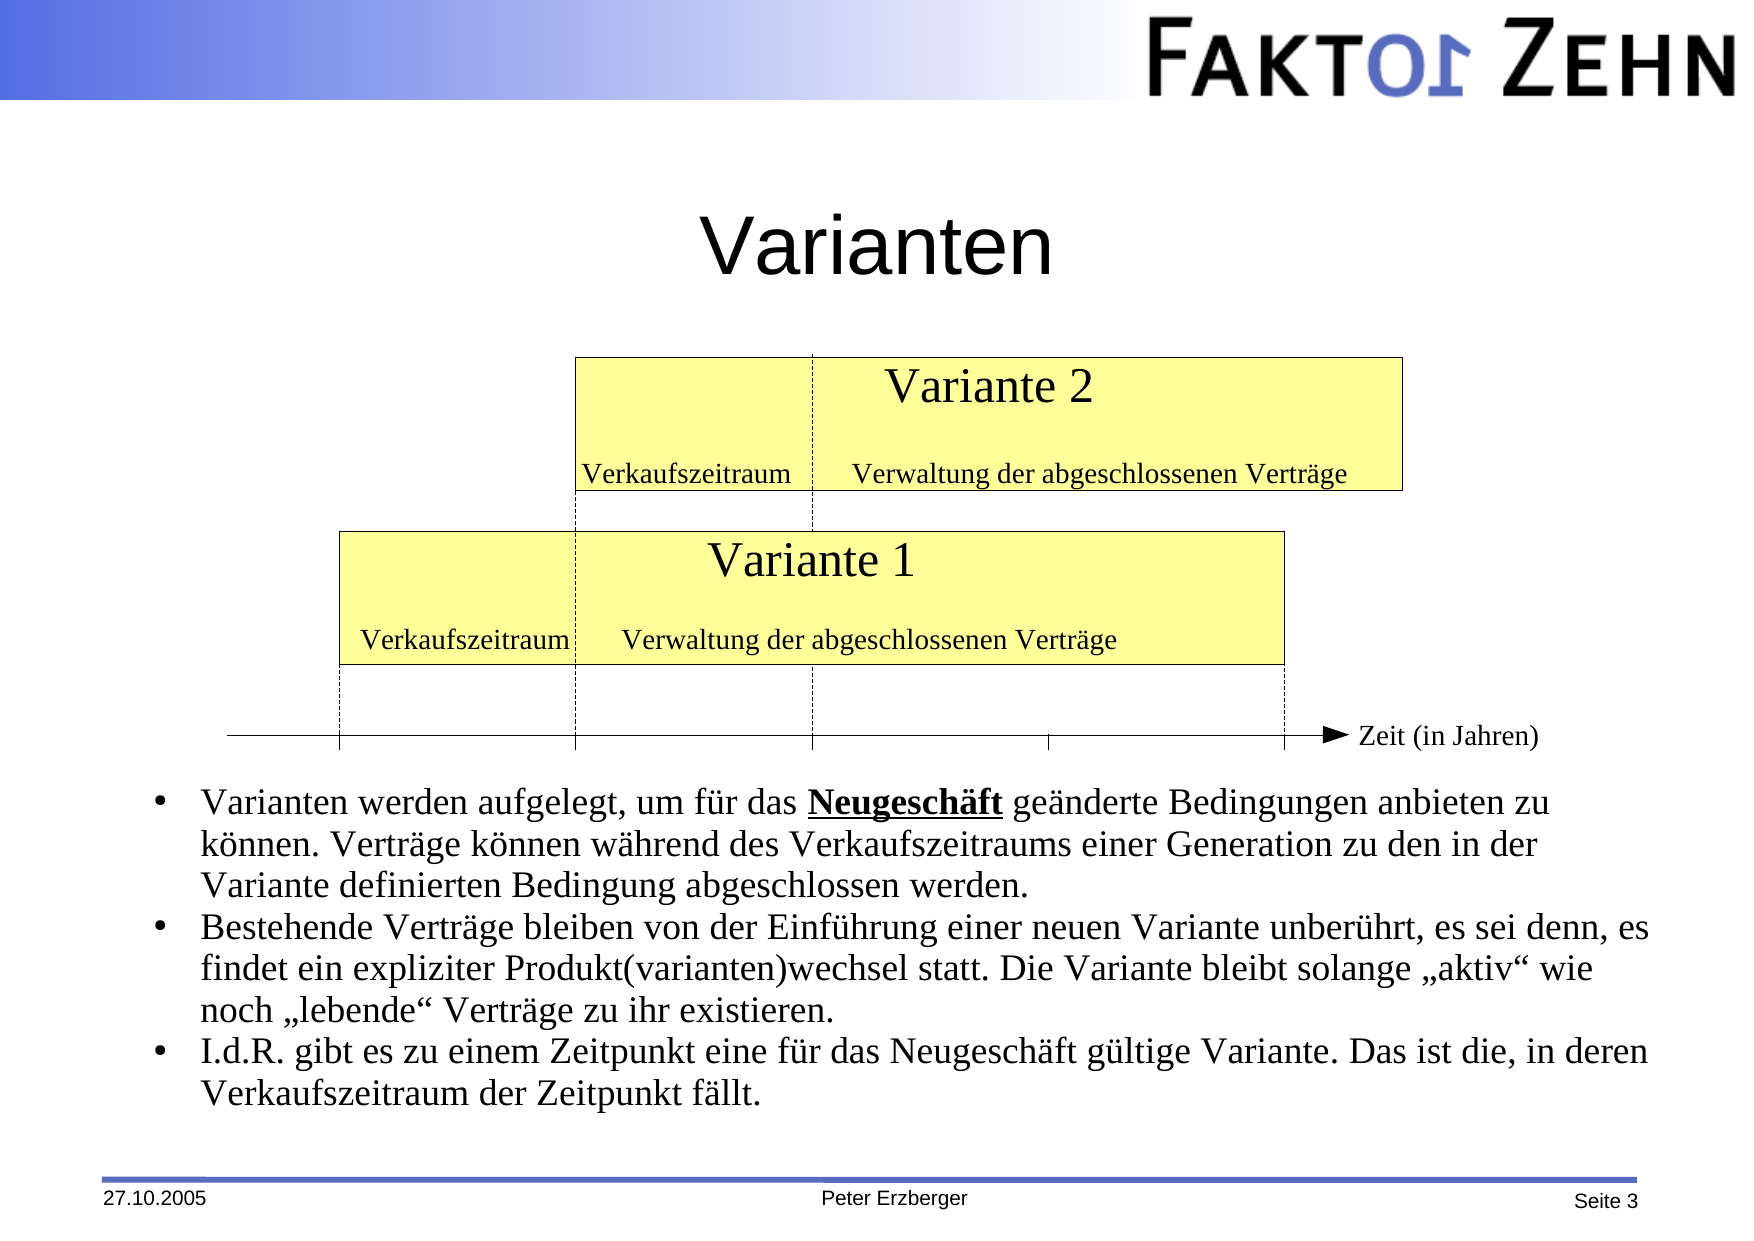

# Varianten
Variante 2
Verkaufszeitraum
Verwaltung der abgeschlossenen Verträge
Variante 1
Verwaltung der abgeschlossenen Verträge
Verkaufszeitraum
Zeit (in Jahren)
Varianten werden aufgelegt, um für das Neugeschäft geänderte Bedingungen anbieten zu können. Verträge können während des Verkaufszeitraums einer Generation zu den in der Variante definierten Bedingung abgeschlossen werden.
Bestehende Verträge bleiben von der Einführung einer neuen Variante unberührt, es sei denn, es findet ein expliziter Produkt(varianten)wechsel statt. Die Variante bleibt solange „aktiv“ wie noch „lebende“ Verträge zu ihr existieren.
I.d.R. gibt es zu einem Zeitpunkt eine für das Neugeschäft gültige Variante. Das ist die, in deren Verkaufszeitraum der Zeitpunkt fällt.